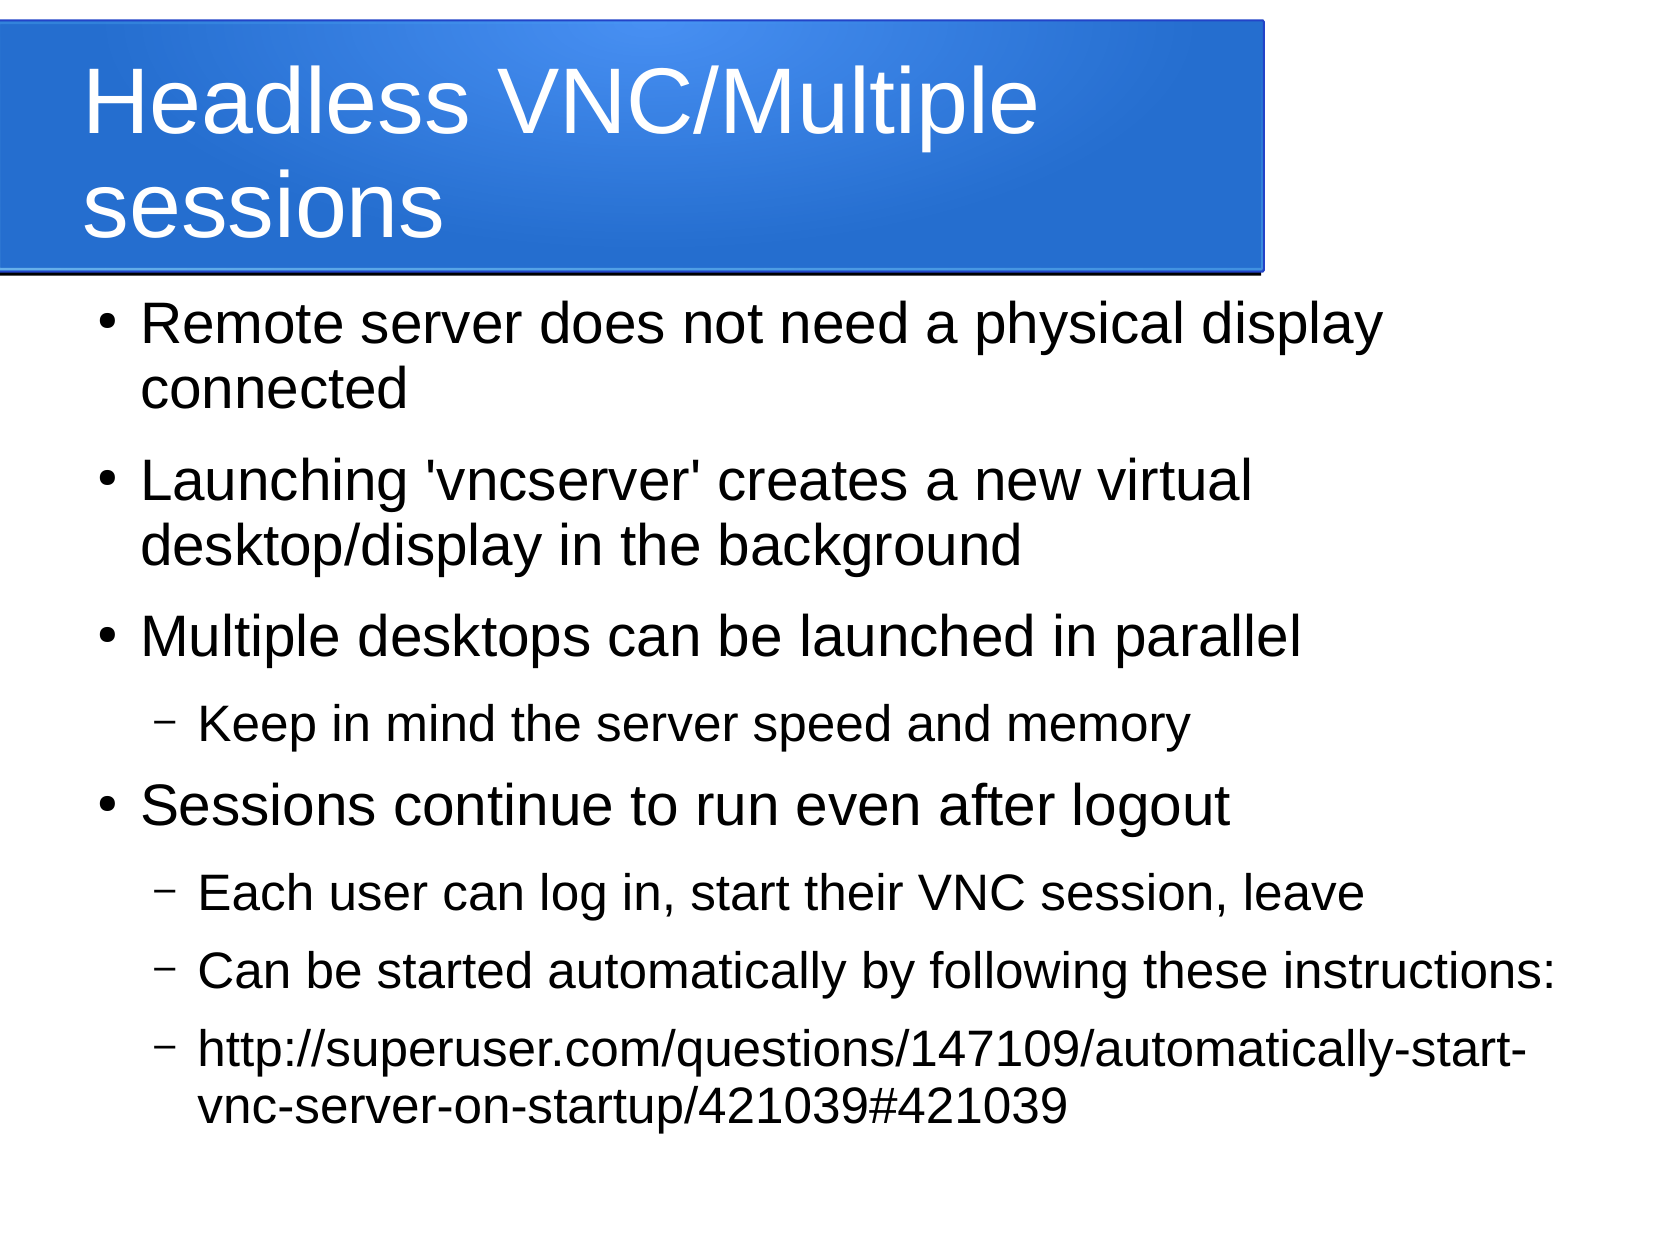

# Headless VNC/Multiple sessions
Remote server does not need a physical display connected
Launching 'vncserver' creates a new virtual desktop/display in the background
Multiple desktops can be launched in parallel
Keep in mind the server speed and memory
Sessions continue to run even after logout
Each user can log in, start their VNC session, leave
Can be started automatically by following these instructions:
http://superuser.com/questions/147109/automatically-start-vnc-server-on-startup/421039#421039